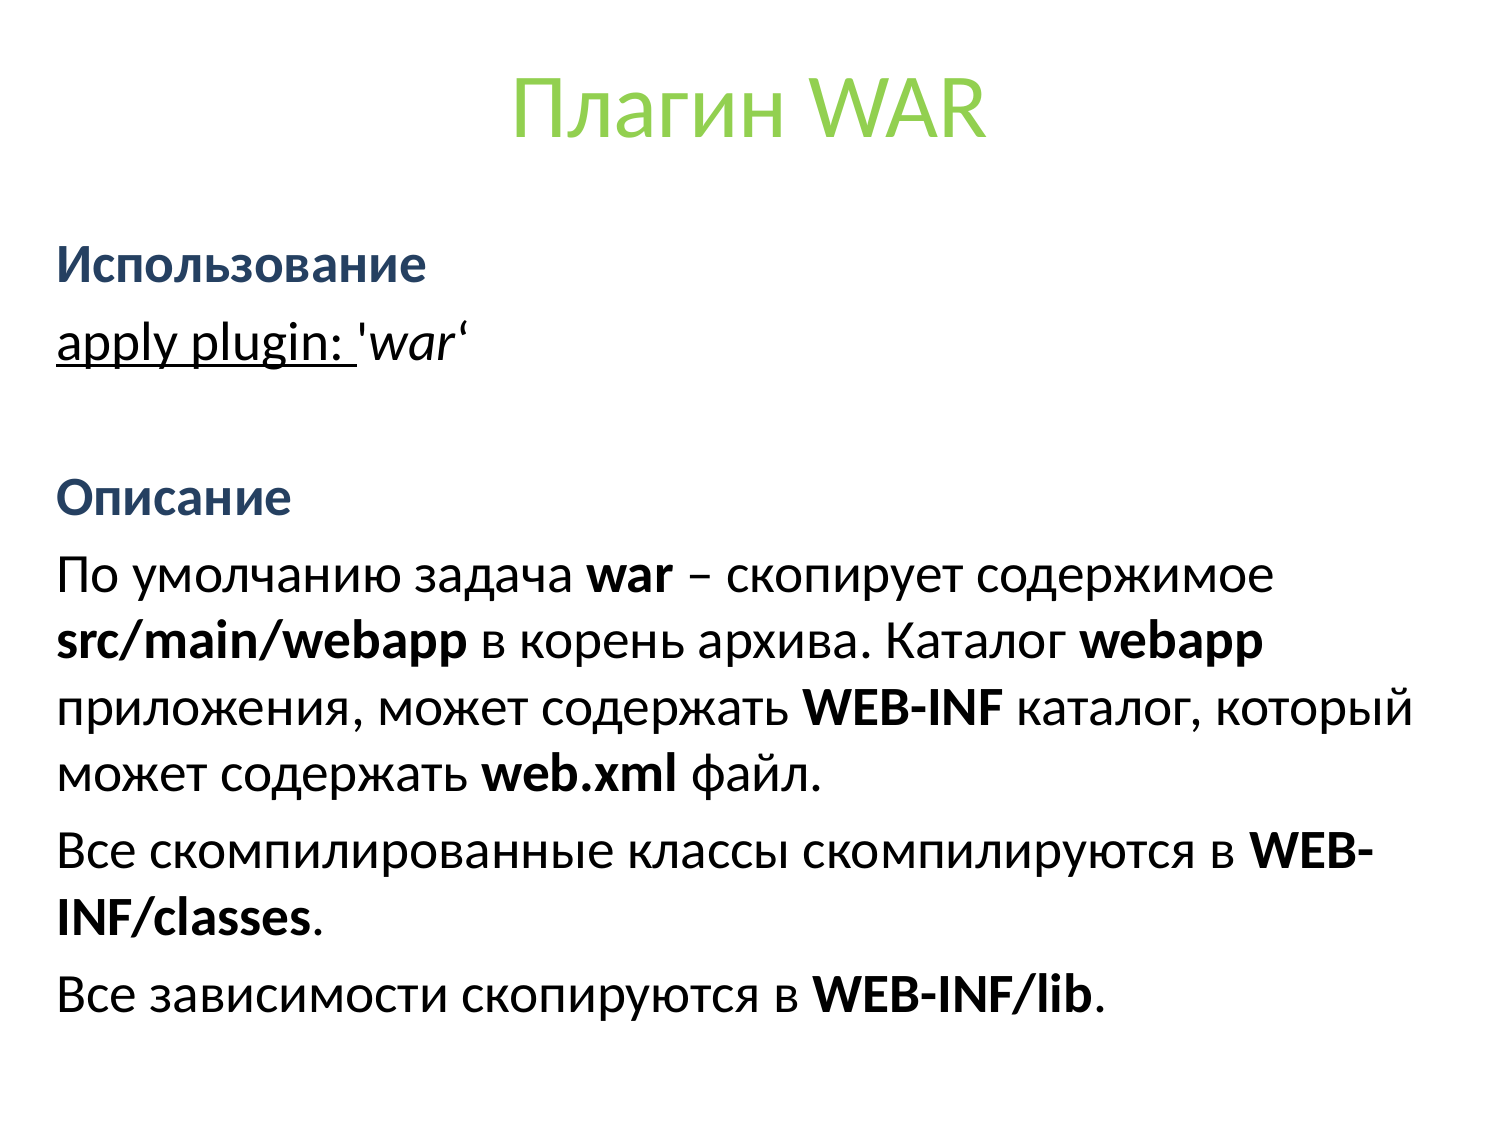

# Плагин WAR
Использование
apply plugin: 'war‘
Описание
По умолчанию задача war – скопирует содержимое src/main/webapp в корень архива. Каталог webapp приложения, может содержать WEB-INF каталог, который может содержать web.xml файл.
Все скомпилированные классы скомпилируются в WEB-INF/classes.
Все зависимости скопируются в WEB-INF/lib.